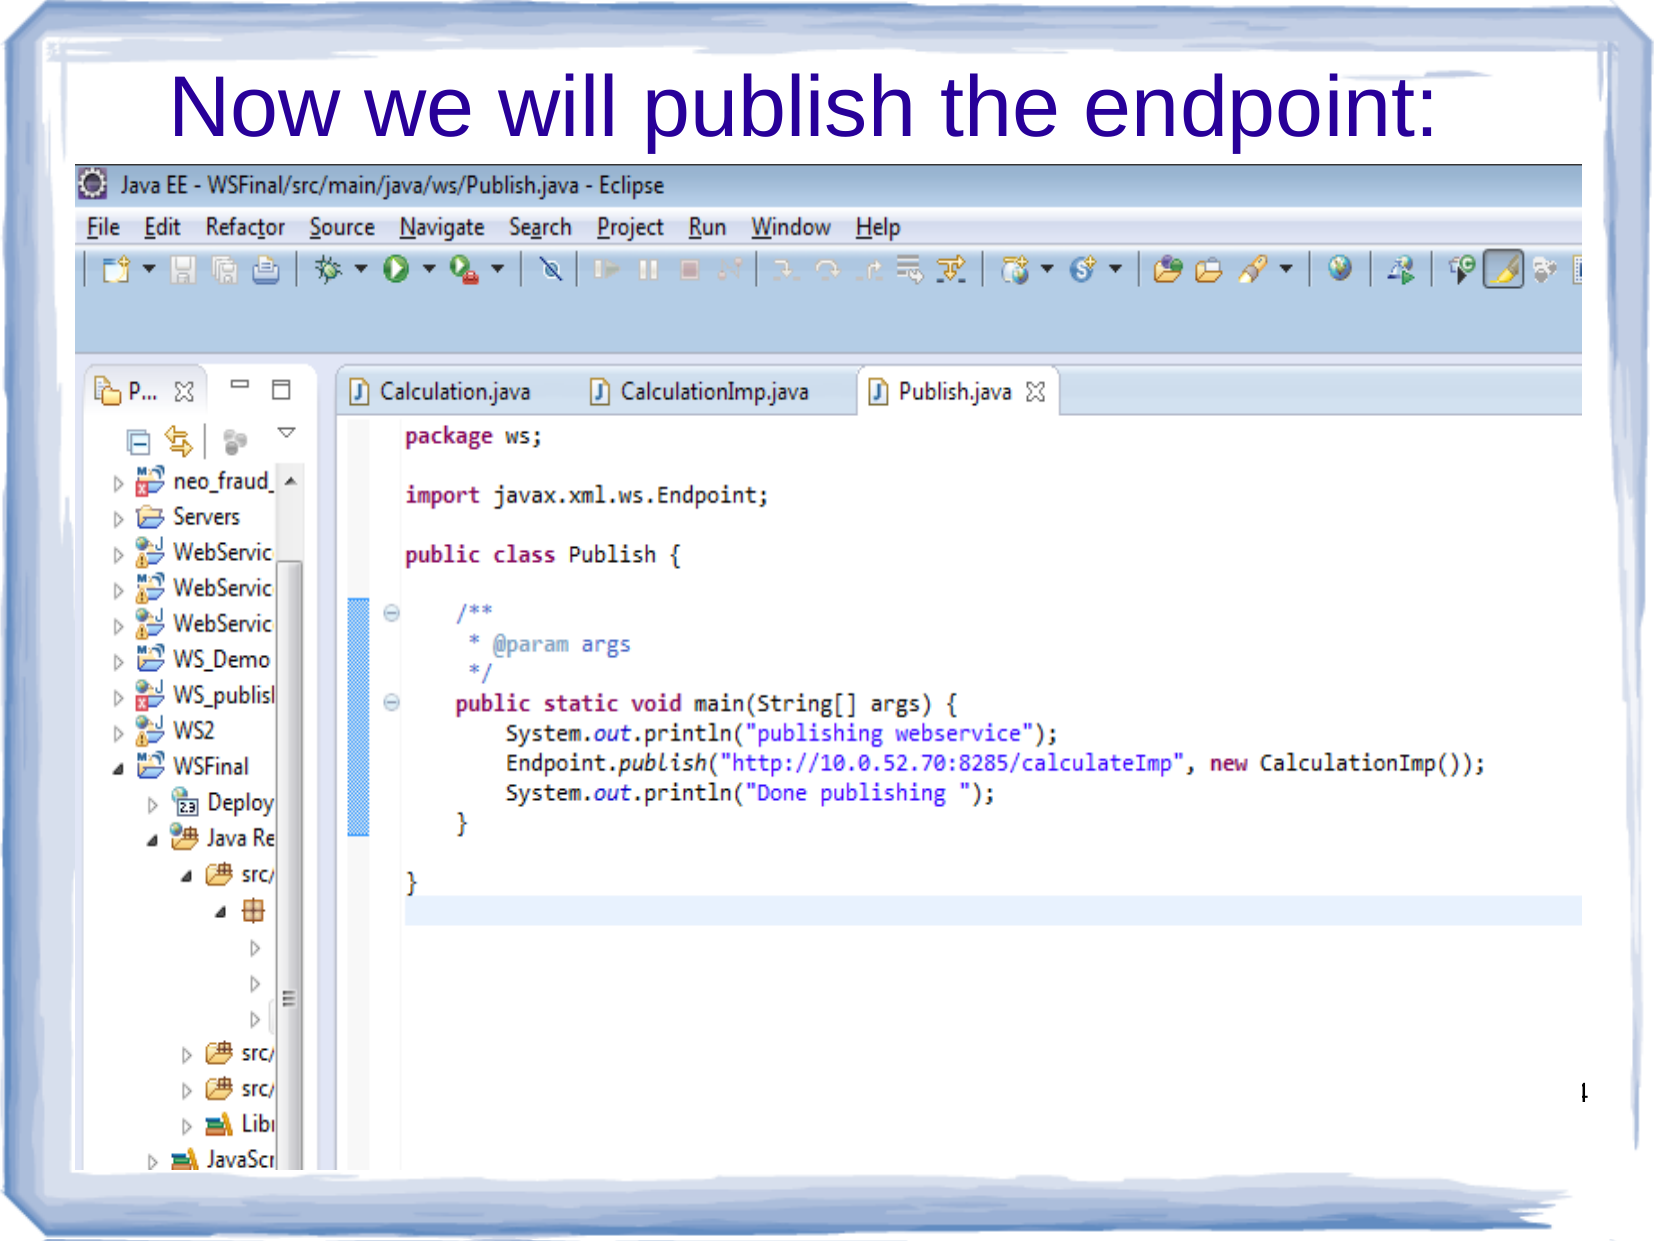

# Now we will publish the endpoint:
24